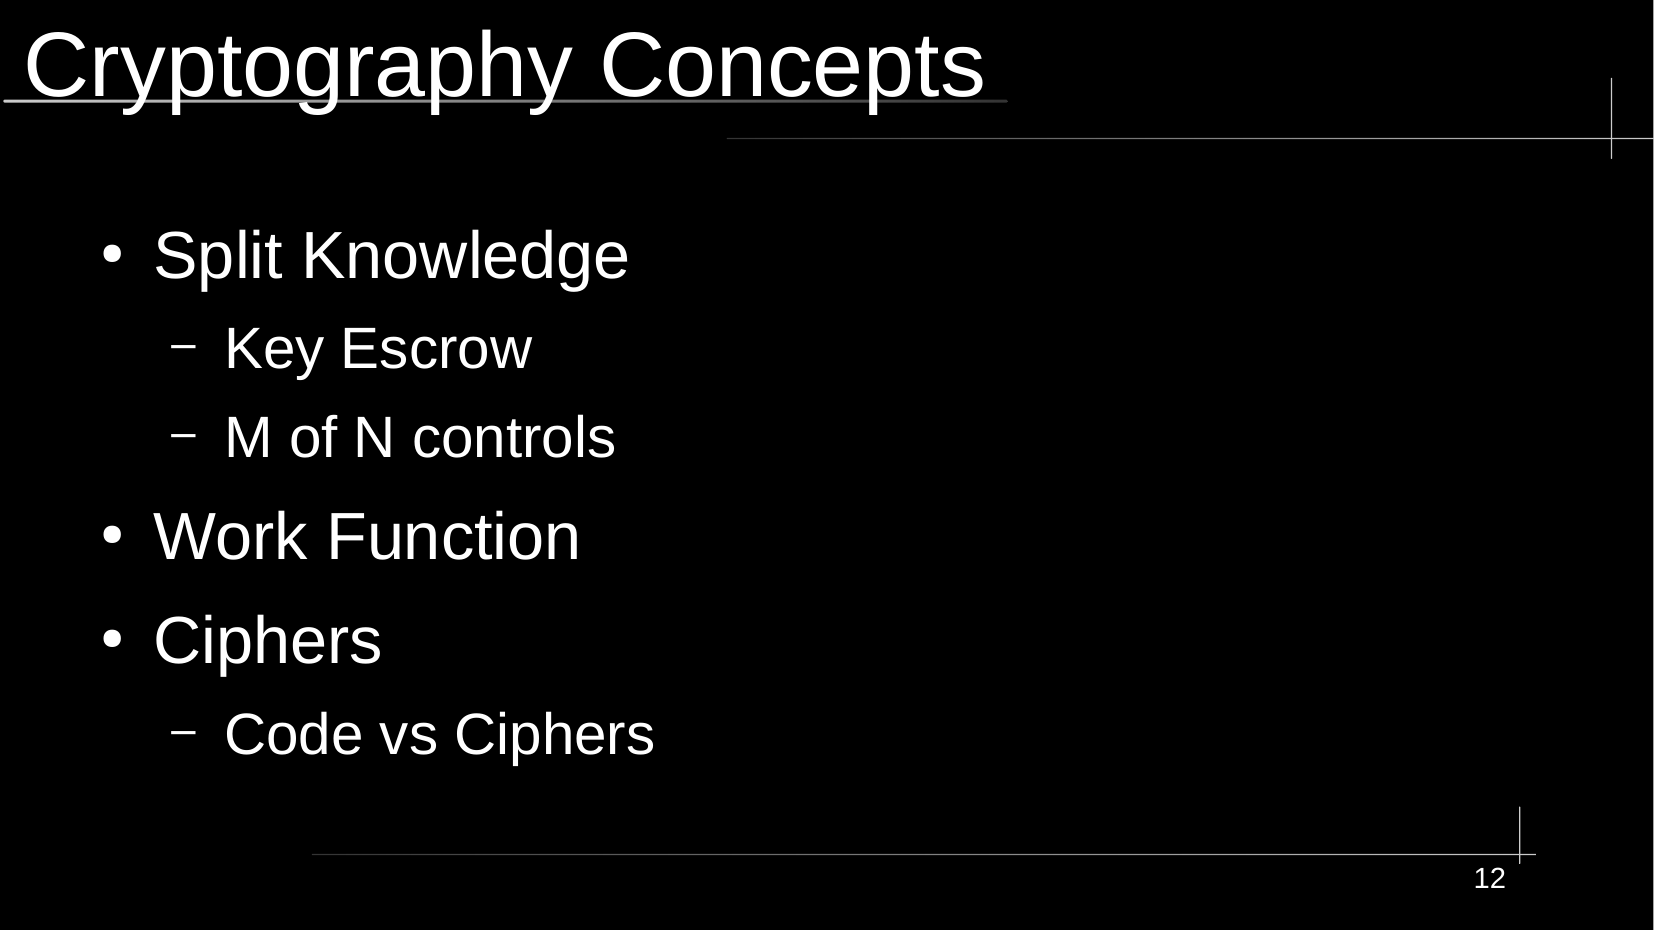

# Cryptography Concepts
Split Knowledge
Key Escrow
M of N controls
Work Function
Ciphers
Code vs Ciphers
12